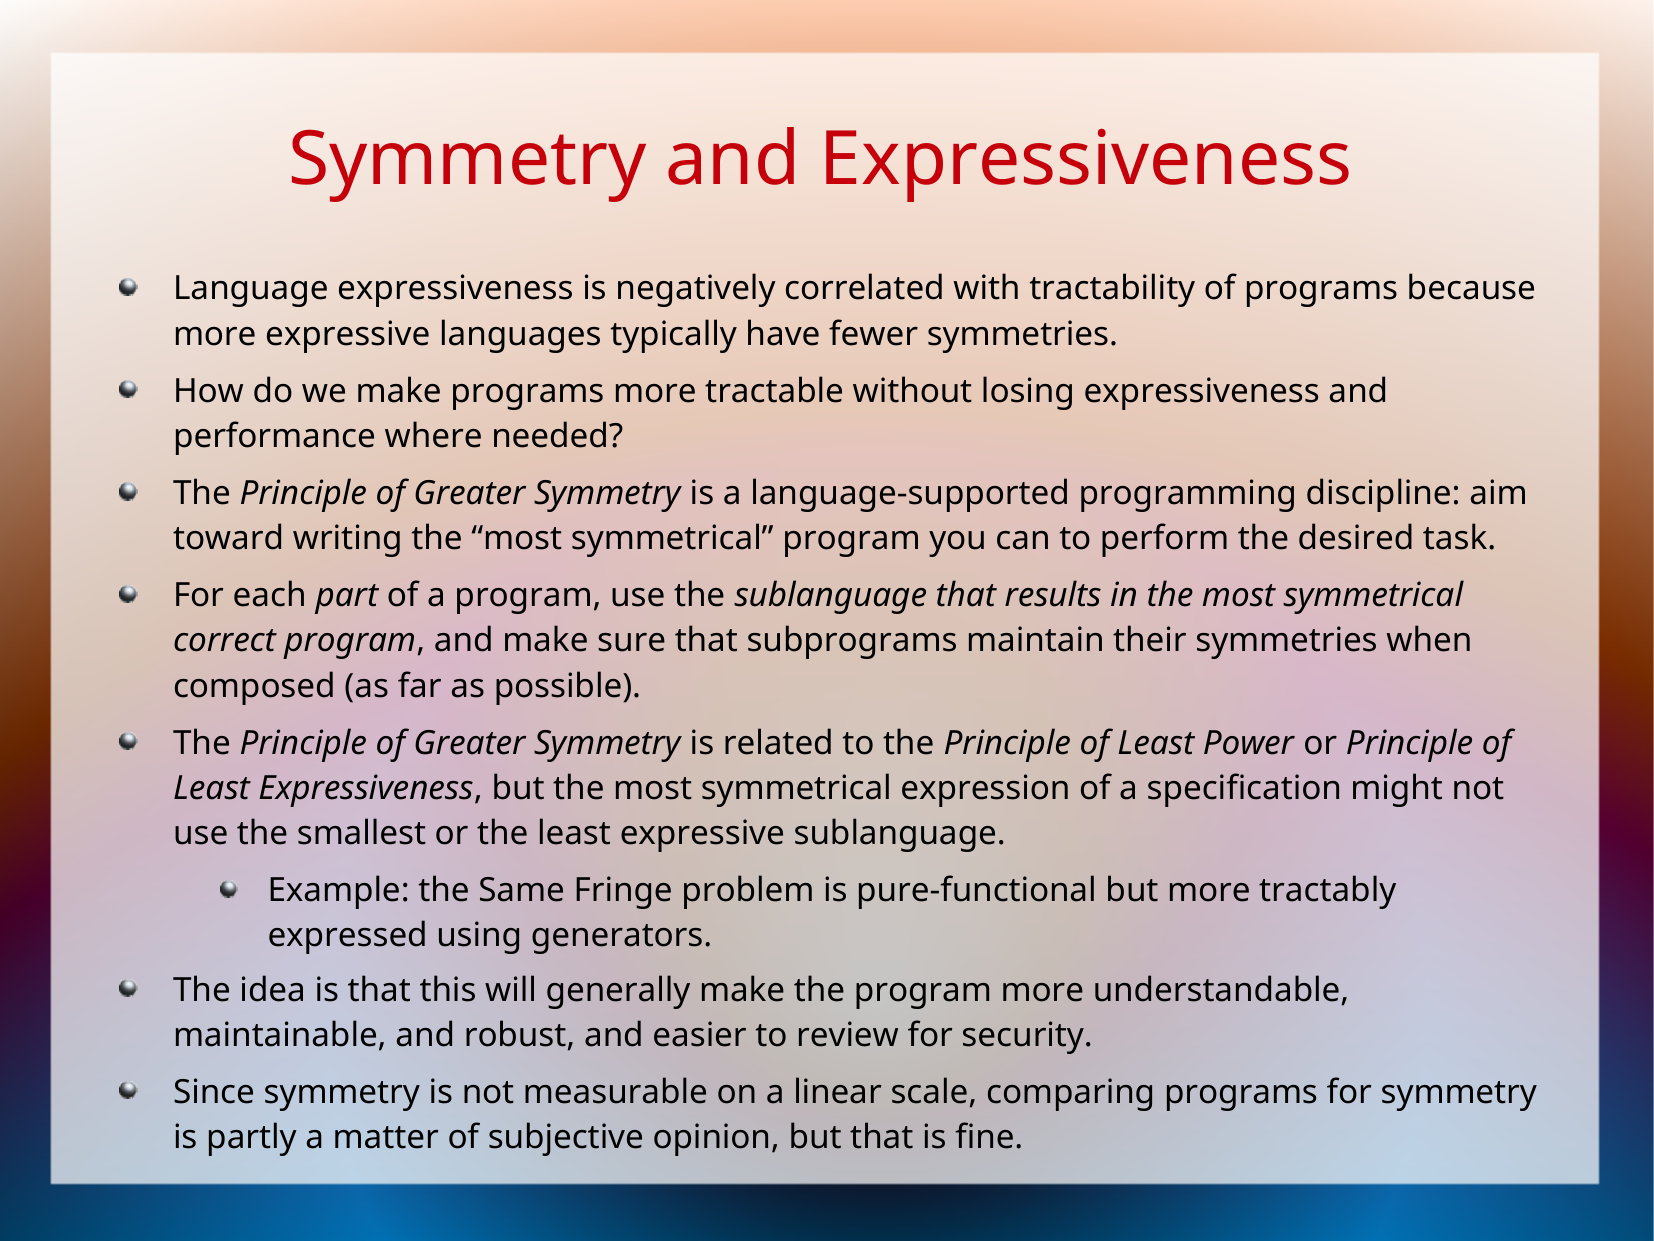

# Symmetry and Expressiveness
Language expressiveness is negatively correlated with tractability of programs because more expressive languages typically have fewer symmetries.
How do we make programs more tractable without losing expressiveness and performance where needed?
The Principle of Greater Symmetry is a language-supported programming discipline: aim toward writing the “most symmetrical” program you can to perform the desired task.
For each part of a program, use the sublanguage that results in the most symmetrical correct program, and make sure that subprograms maintain their symmetries when composed (as far as possible).
The Principle of Greater Symmetry is related to the Principle of Least Power or Principle of Least Expressiveness, but the most symmetrical expression of a specification might not use the smallest or the least expressive sublanguage.
Example: the Same Fringe problem is pure-functional but more tractably expressed using generators.
The idea is that this will generally make the program more understandable, maintainable, and robust, and easier to review for security.
Since symmetry is not measurable on a linear scale, comparing programs for symmetry is partly a matter of subjective opinion, but that is fine.